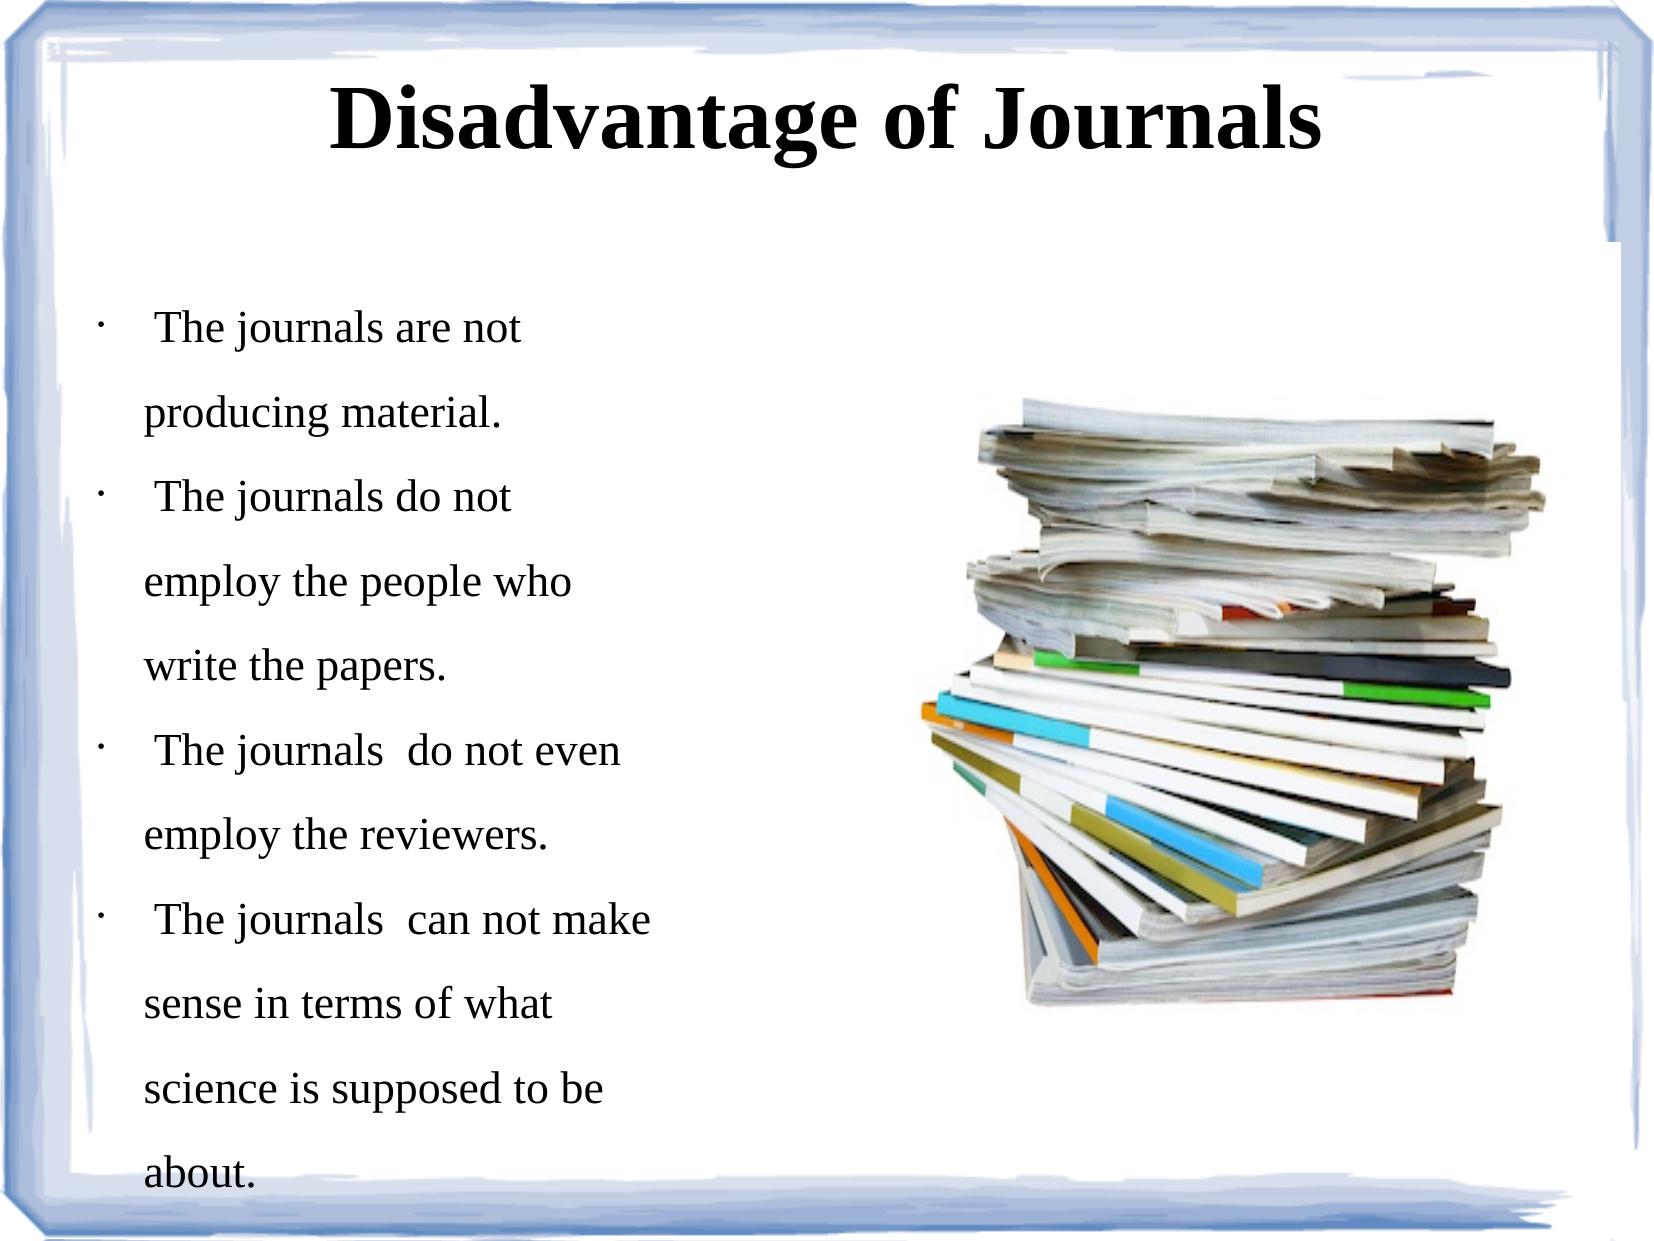

# Disadvantage of Journals
The journals are not
 producing material.
The journals do not
 employ the people who
 write the papers.
The journals do not even
 employ the reviewers.
The journals can not make
 sense in terms of what
 science is supposed to be
 about.